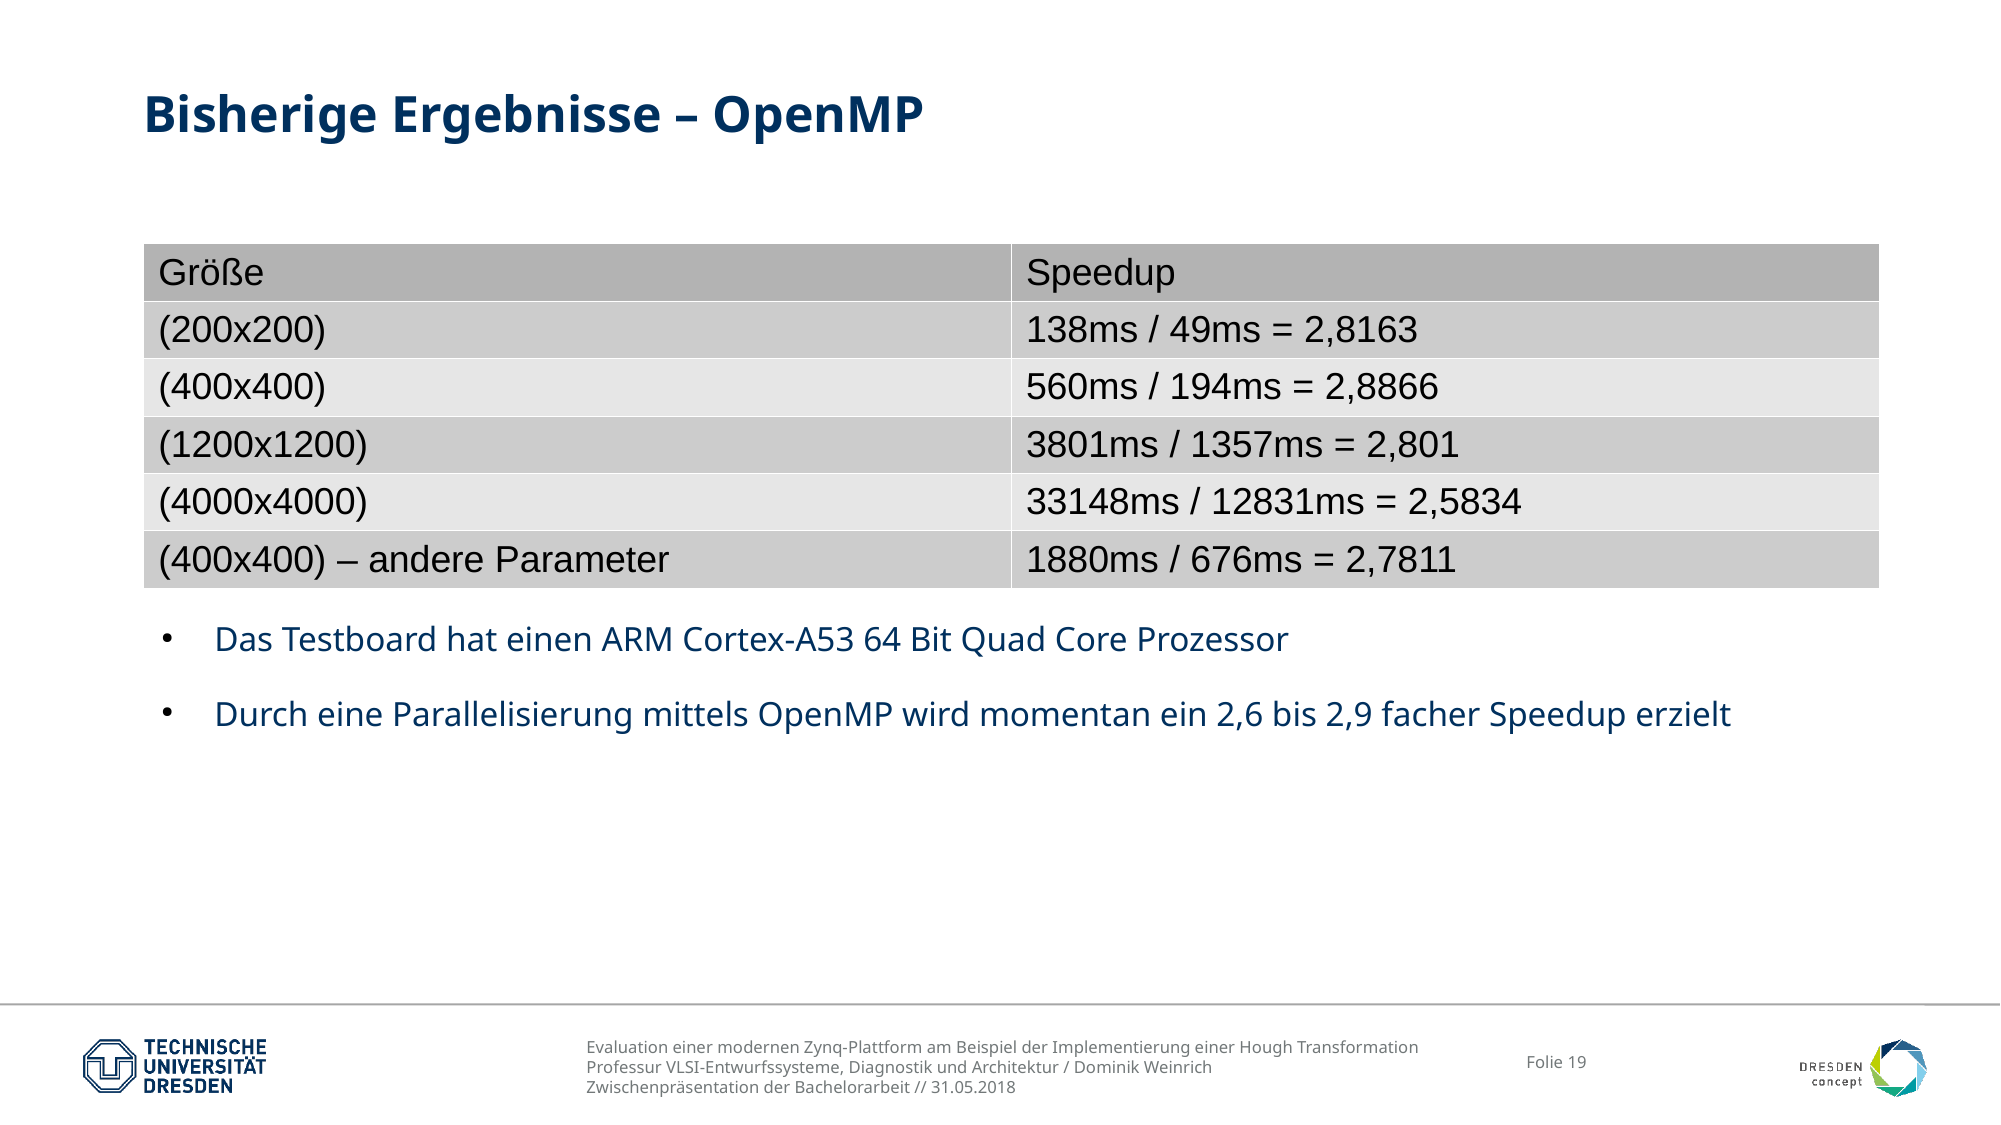

# Bisherige Ergebnisse – OpenMP
| Größe | Speedup |
| --- | --- |
| (200x200) | 138ms / 49ms = 2,8163 |
| (400x400) | 560ms / 194ms = 2,8866 |
| (1200x1200) | 3801ms / 1357ms = 2,801 |
| (4000x4000) | 33148ms / 12831ms = 2,5834 |
| (400x400) – andere Parameter | 1880ms / 676ms = 2,7811 |
Das Testboard hat einen ARM Cortex-A53 64 Bit Quad Core Prozessor
Durch eine Parallelisierung mittels OpenMP wird momentan ein 2,6 bis 2,9 facher Speedup erzielt